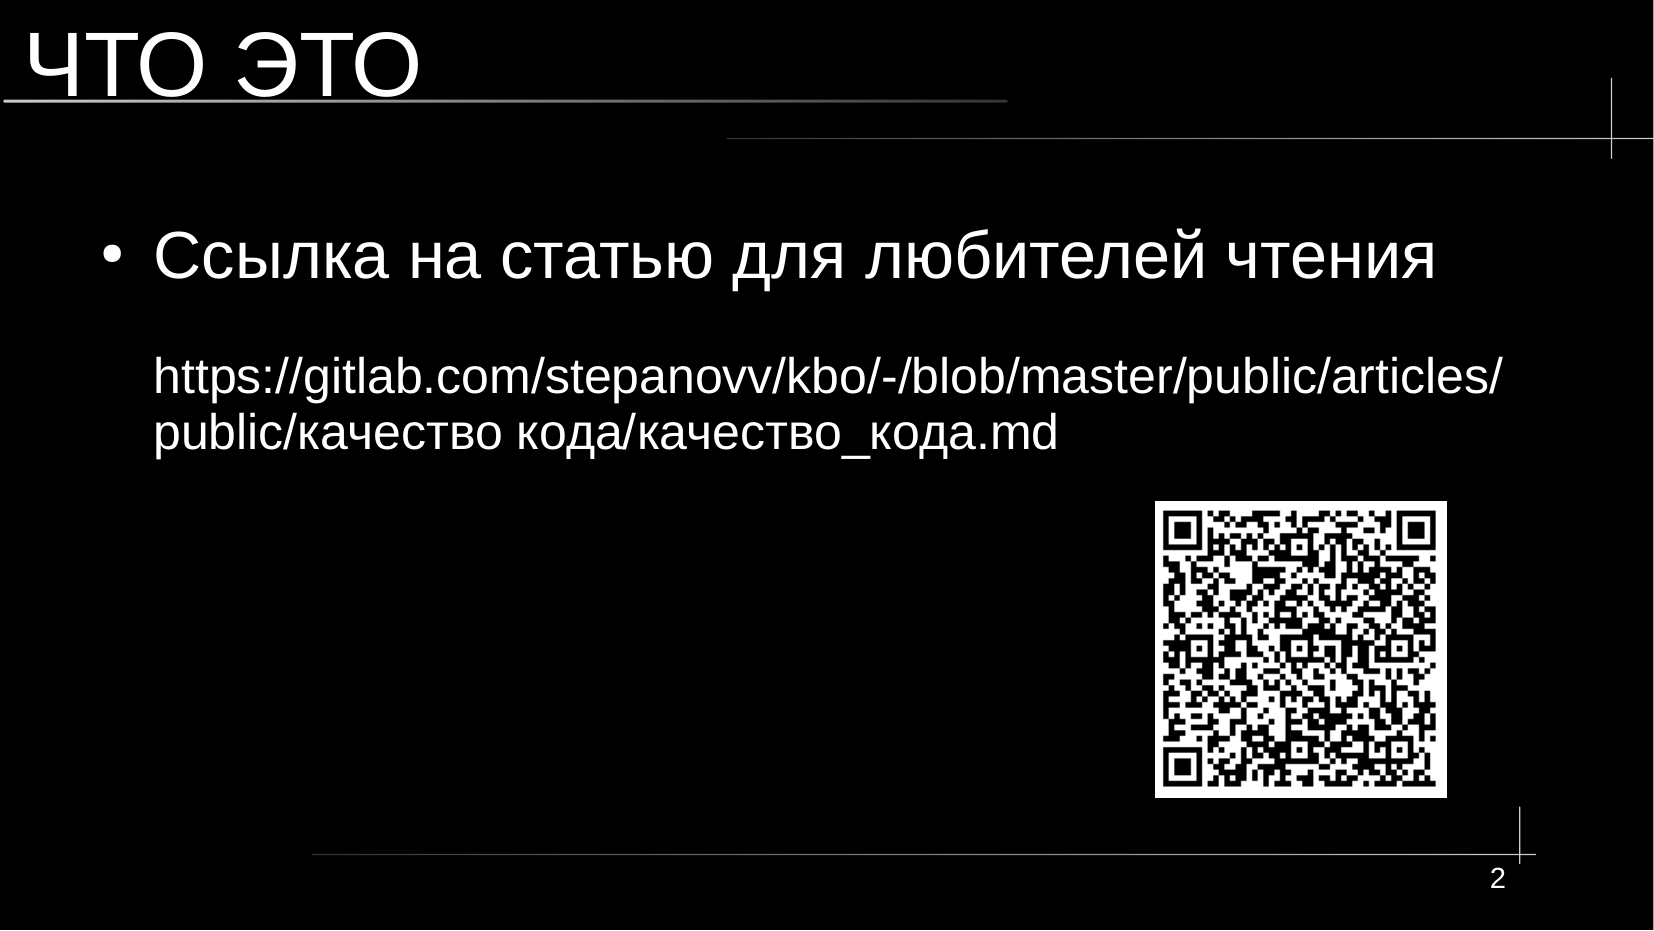

# ЧТО ЭТО
Ссылка на статью для любителей чтения
https://gitlab.com/stepanovv/kbo/-/blob/master/public/articles/public/качество кода/качество_кода.md
2